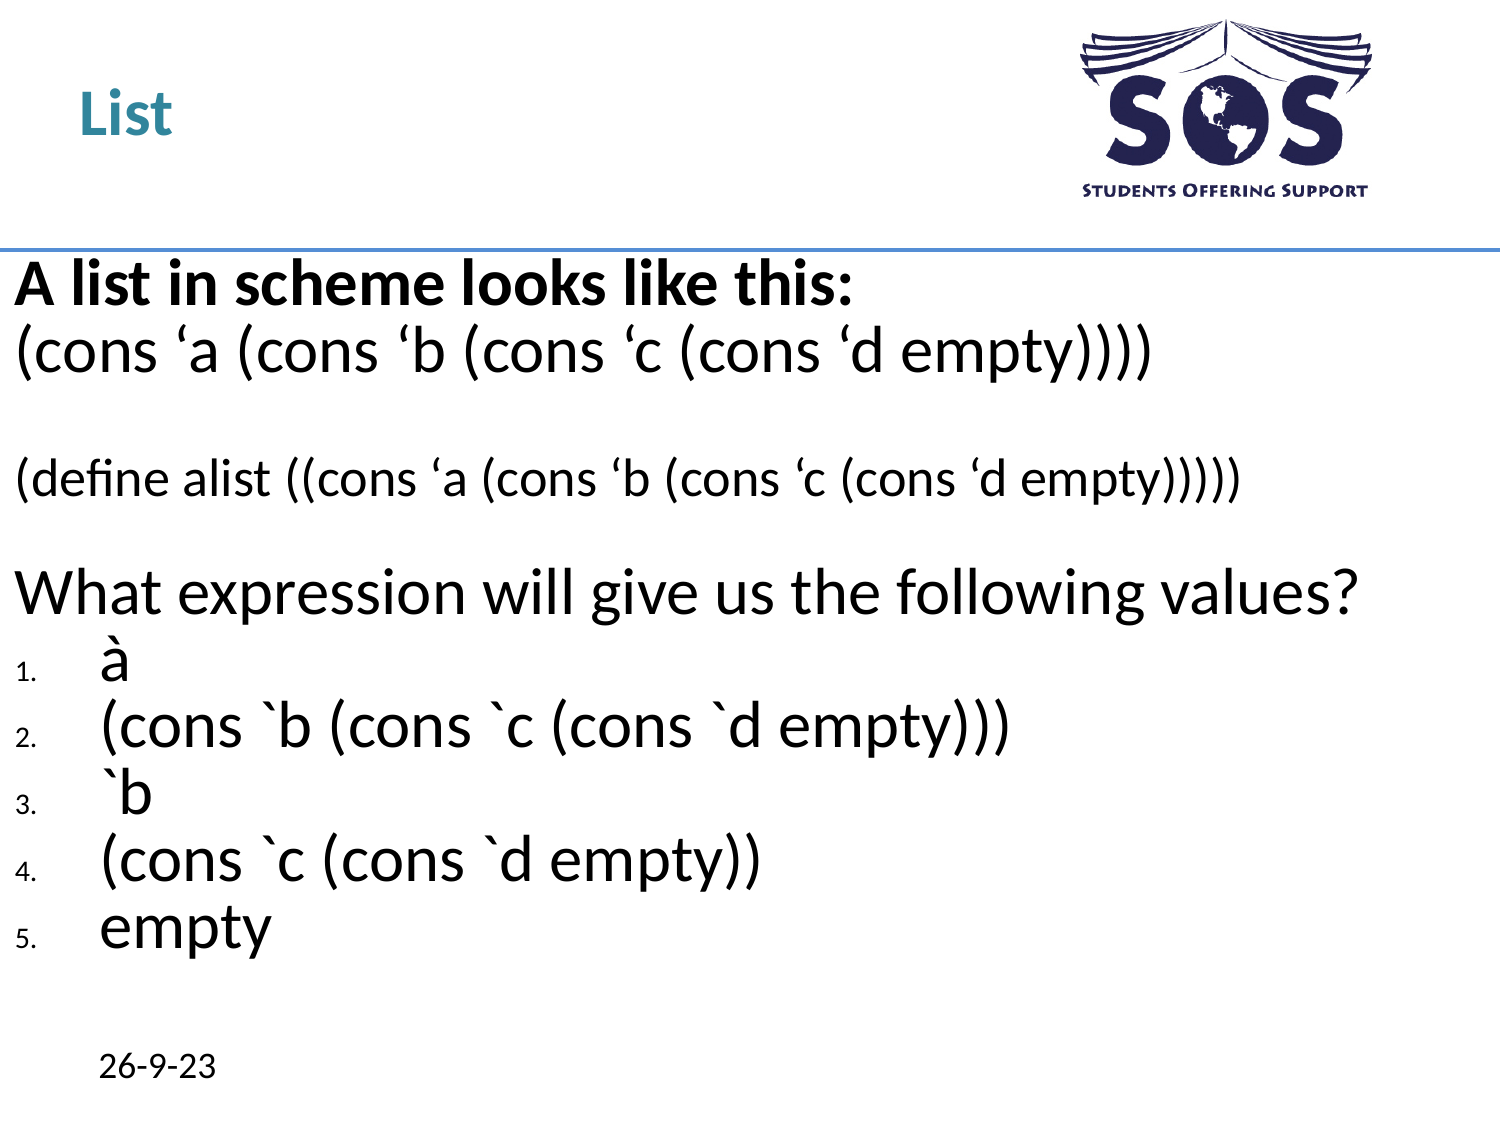

# List
A list in scheme looks like this:
(cons ‘a (cons ‘b (cons ‘c (cons ‘d empty))))
(define alist ((cons ‘a (cons ‘b (cons ‘c (cons ‘d empty)))))
What expression will give us the following values?
à
(cons `b (cons `c (cons `d empty)))
`b
(cons `c (cons `d empty))
empty